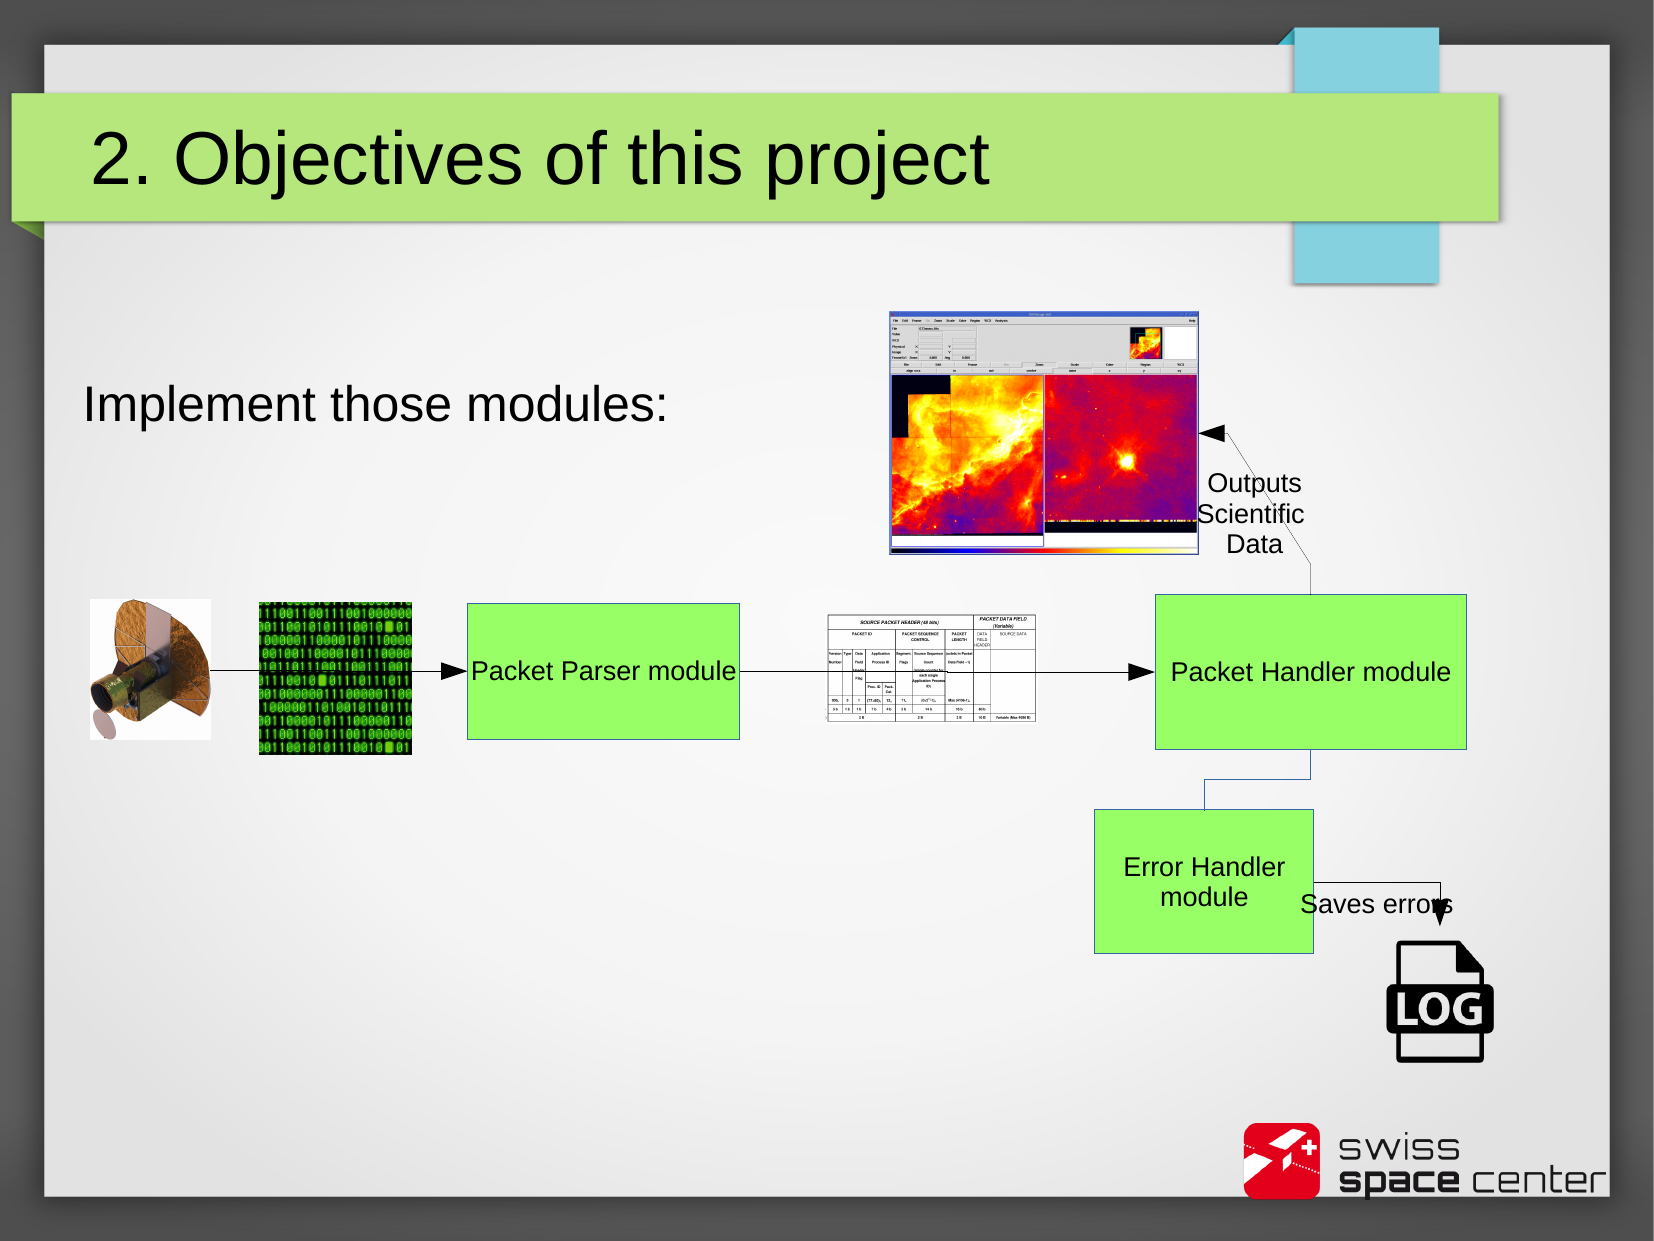

# 2. Objectives of this project
Implement those modules:
Packet Handler module
Packet Parser module
Error Handler
module